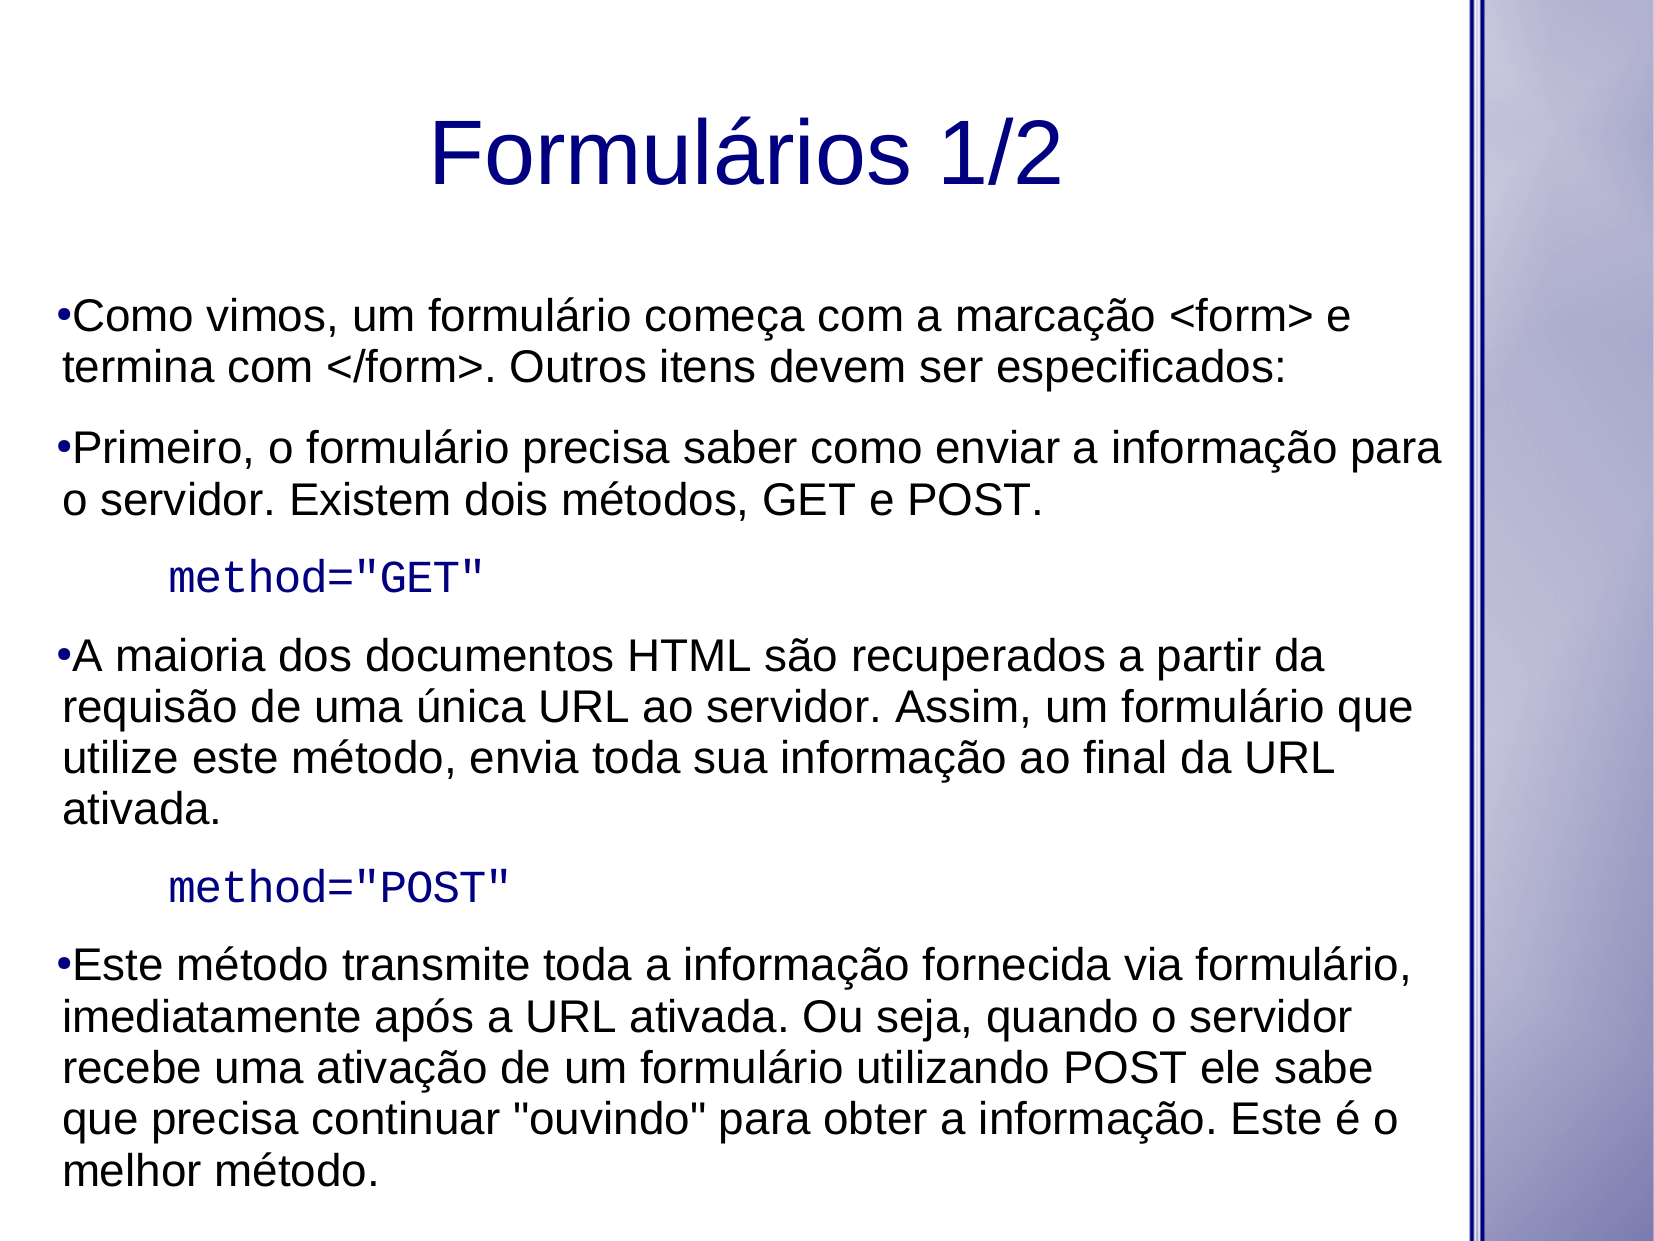

# Formulários 1/2
Como vimos, um formulário começa com a marcação <form> e termina com </form>. Outros itens devem ser especificados:
Primeiro, o formulário precisa saber como enviar a informação para o servidor. Existem dois métodos, GET e POST.
method="GET"
A maioria dos documentos HTML são recuperados a partir da requisão de uma única URL ao servidor. Assim, um formulário que utilize este método, envia toda sua informação ao final da URL ativada.
method="POST"
Este método transmite toda a informação fornecida via formulário, imediatamente após a URL ativada. Ou seja, quando o servidor recebe uma ativação de um formulário utilizando POST ele sabe que precisa continuar "ouvindo" para obter a informação. Este é o melhor método.